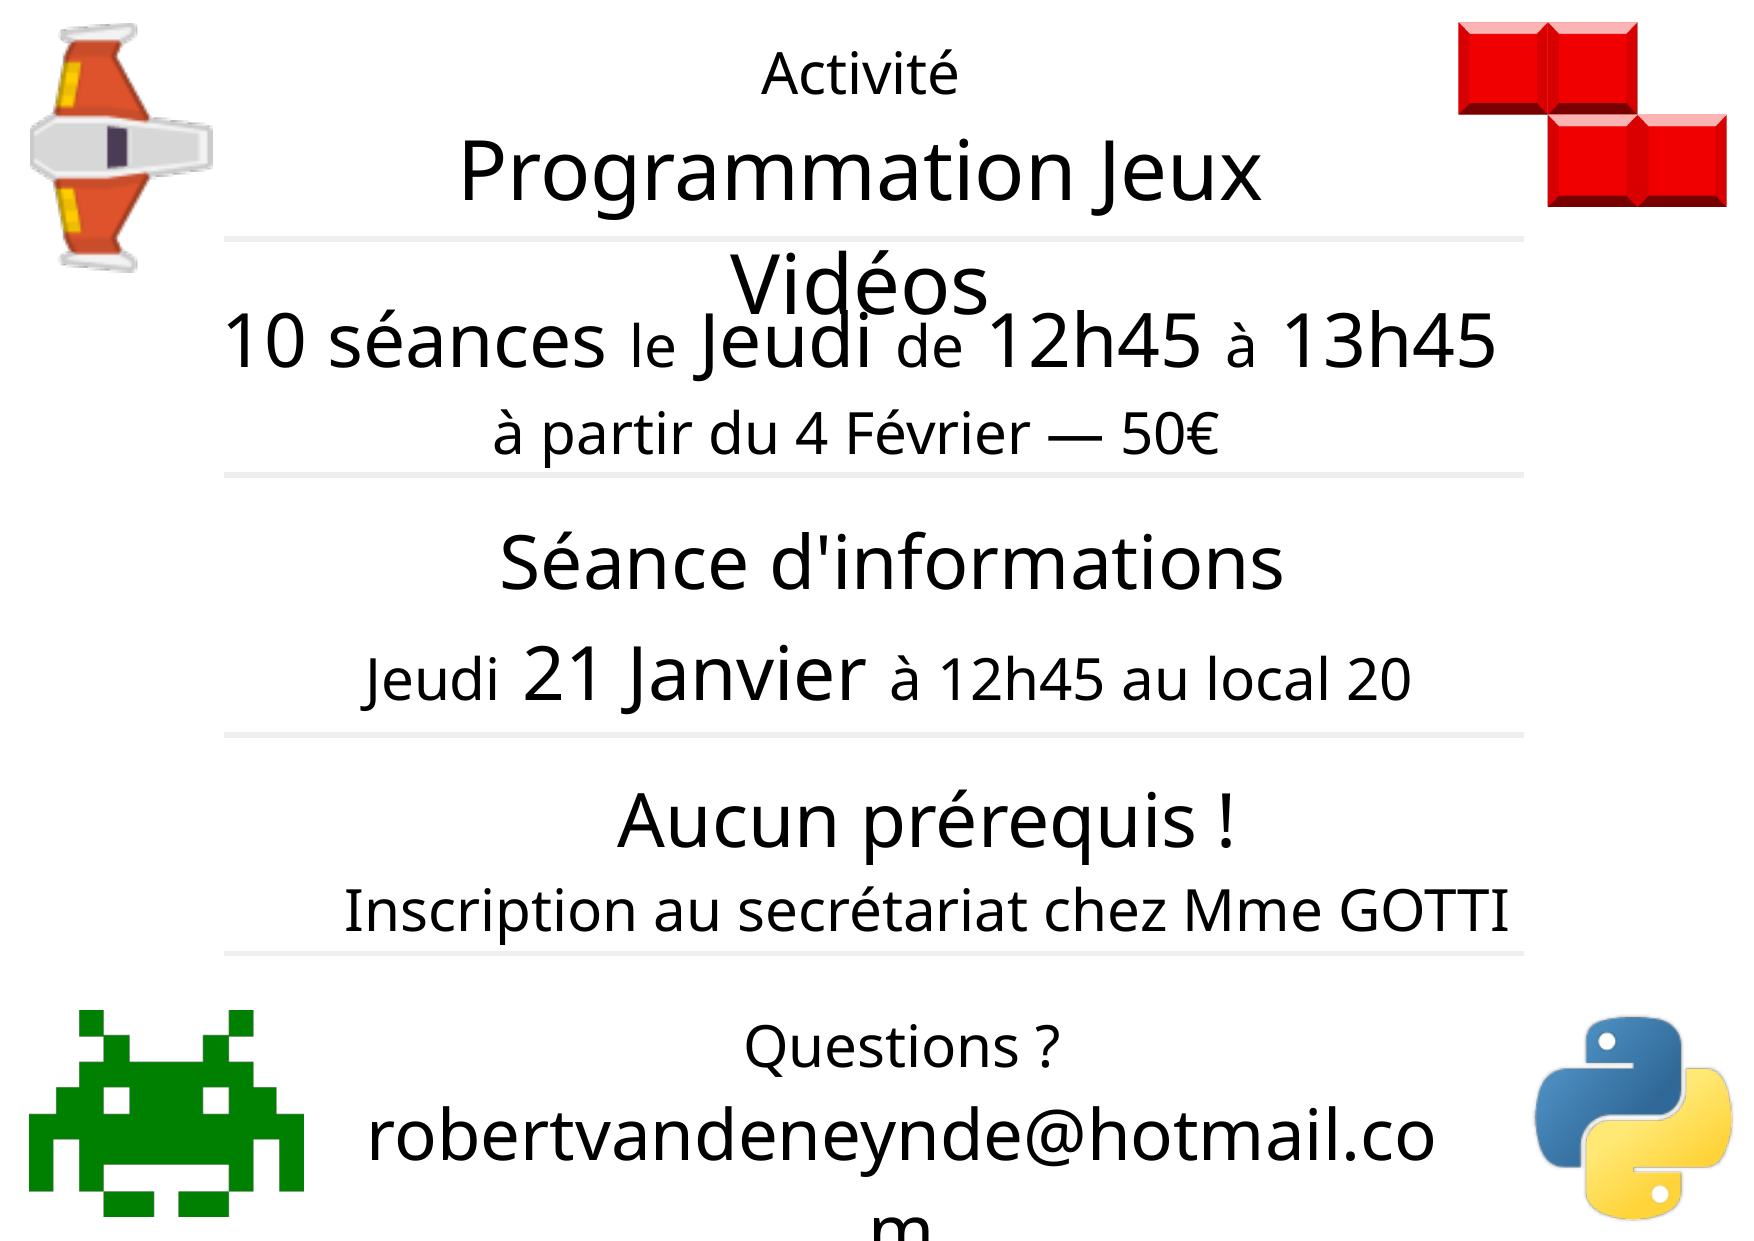

Activité
Programmation Jeux Vidéos
10 séances le Jeudi de 12h45 à 13h45
à partir du 4 Février — 50€
 Séance d'informations
Jeudi 21 Janvier à 12h45 au local 20
Aucun prérequis !
Inscription au secrétariat chez Mme GOTTI
Questions ?
robertvandeneynde@hotmail.com